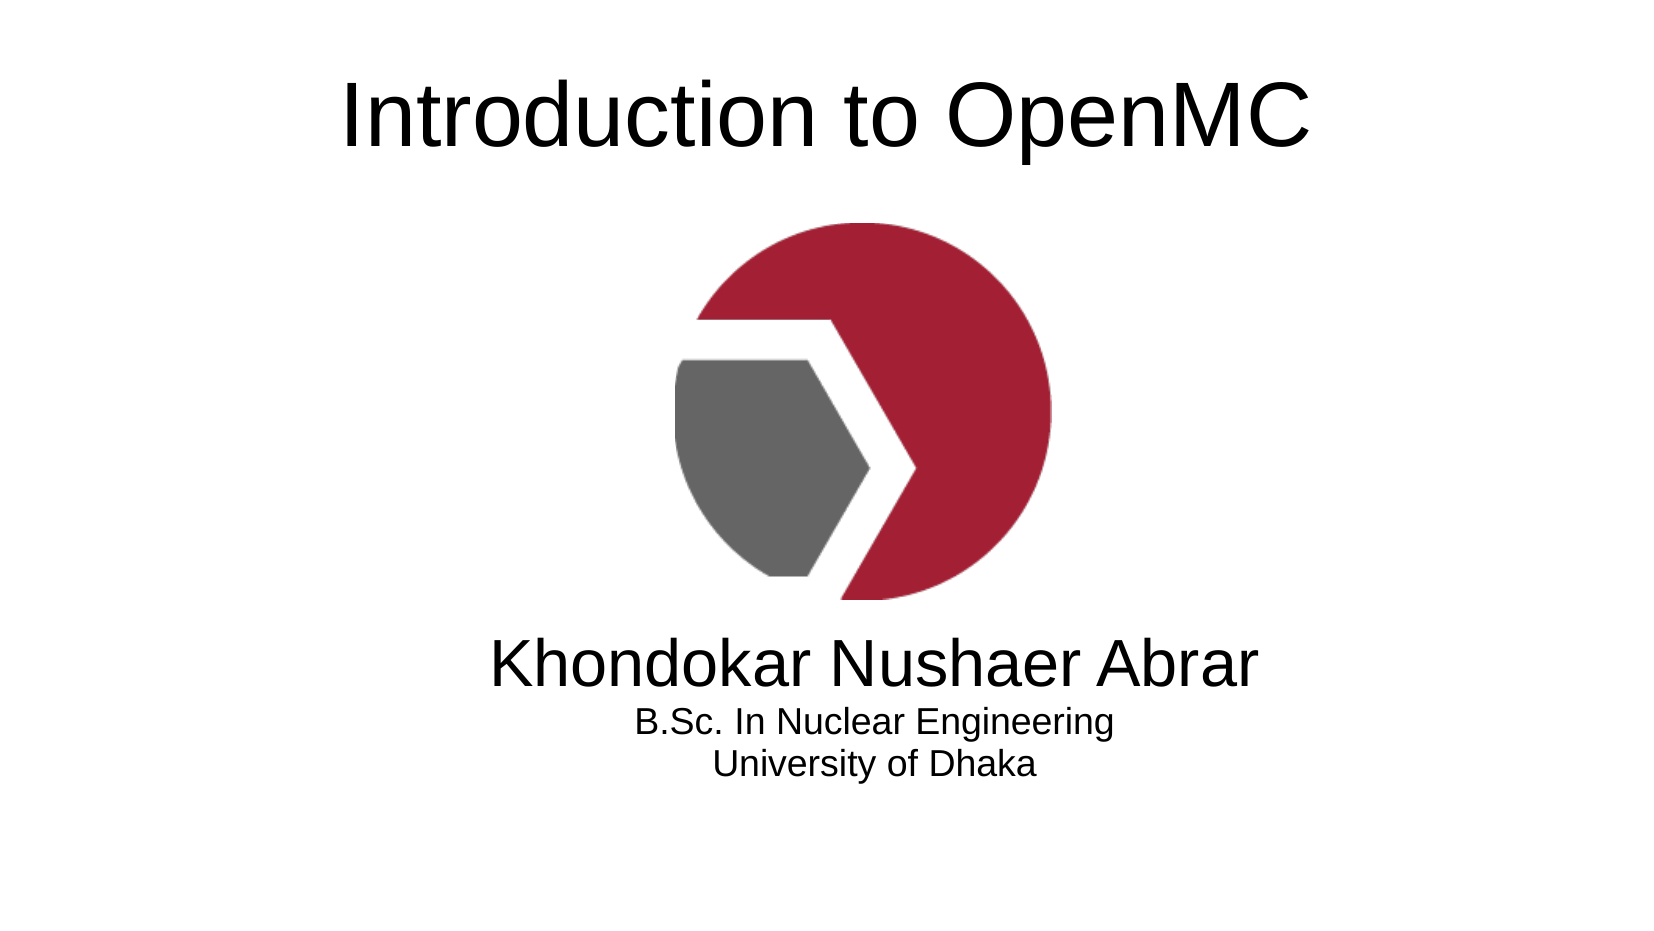

# Introduction to OpenMC
Khondokar Nushaer Abrar
B.Sc. In Nuclear Engineering
University of Dhaka